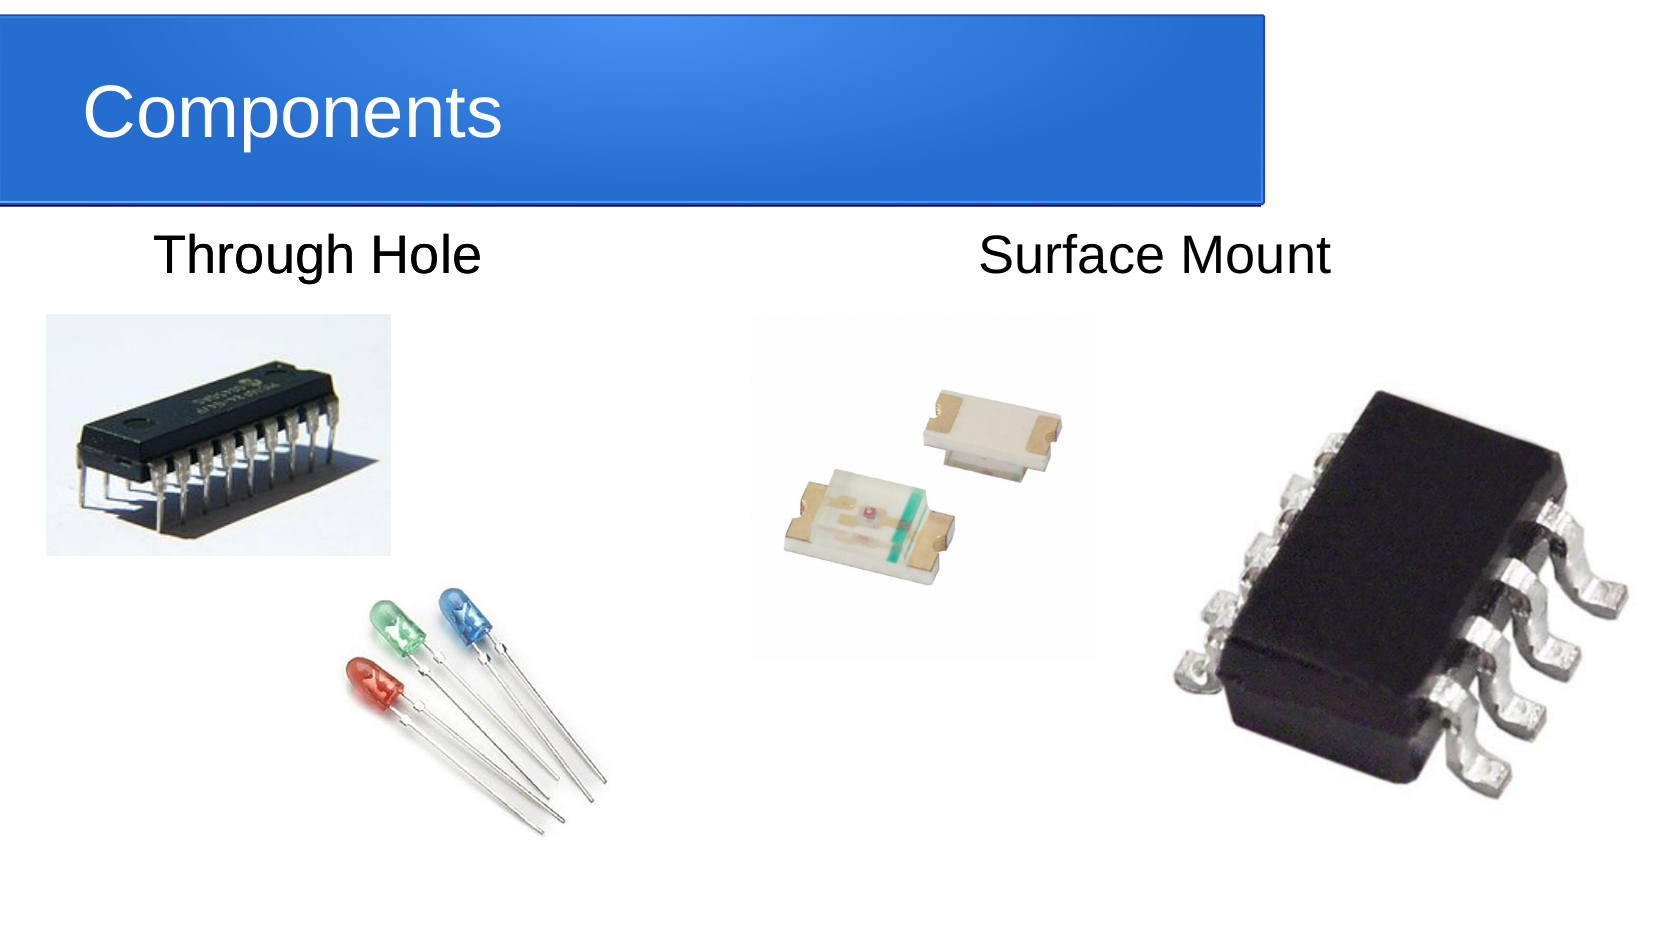

# Components
Through Hole
Through Hole
Surface Mount